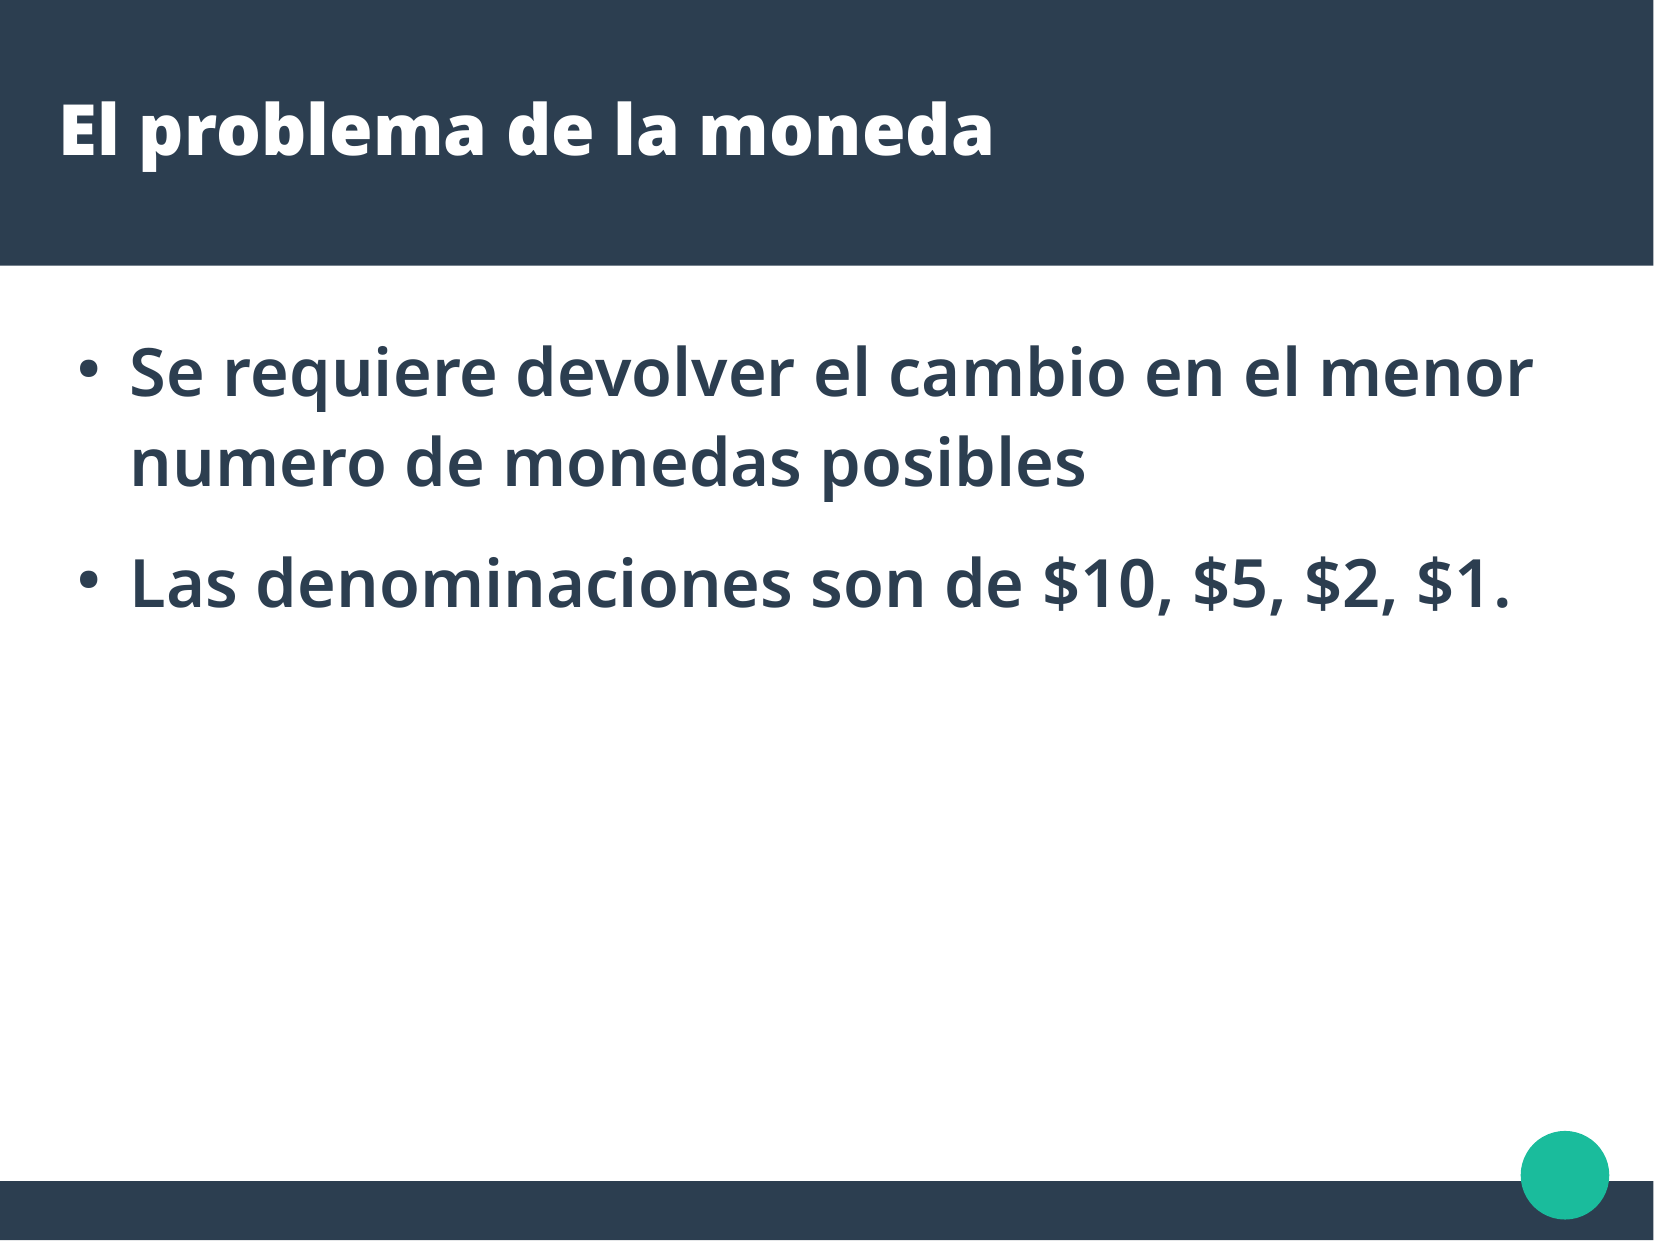

# El problema de la moneda
Se requiere devolver el cambio en el menor numero de monedas posibles
Las denominaciones son de $10, $5, $2, $1.